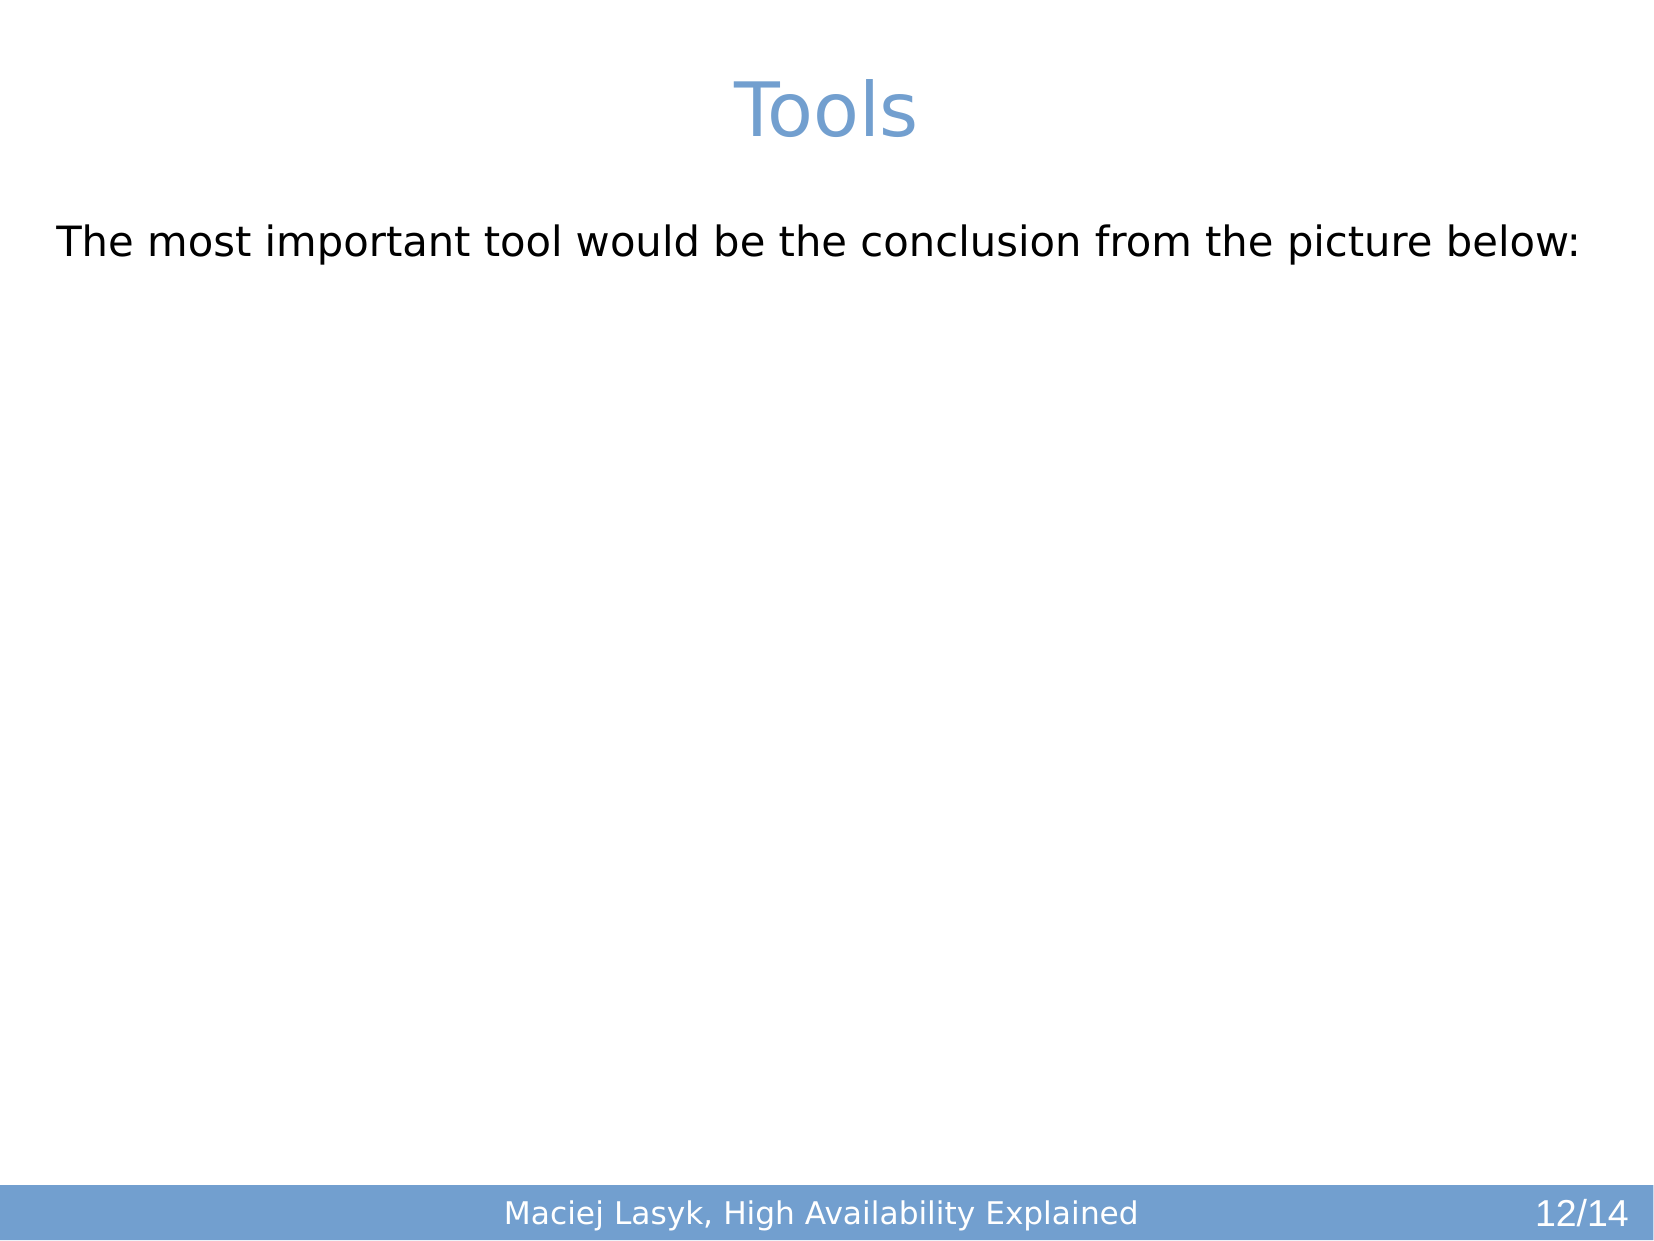

Tools
The most important tool would be the conclusion from the picture below:
 12/14
Maciej Lasyk, High Availability Explained